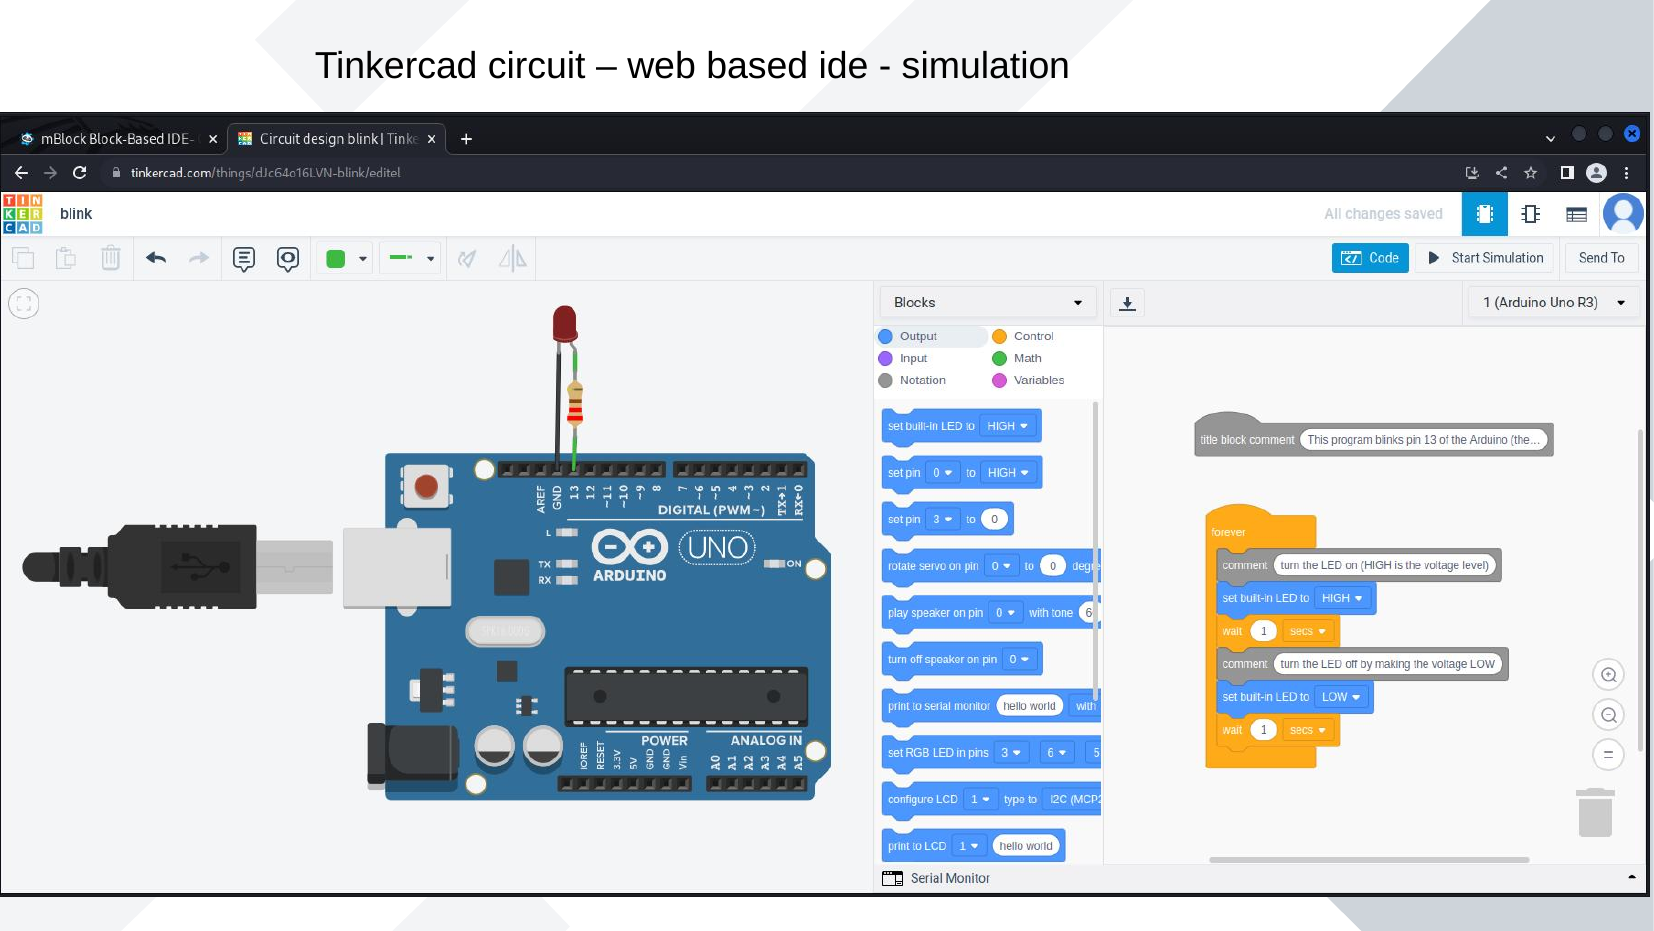

Tinkercad circuit – web based ide - simulation